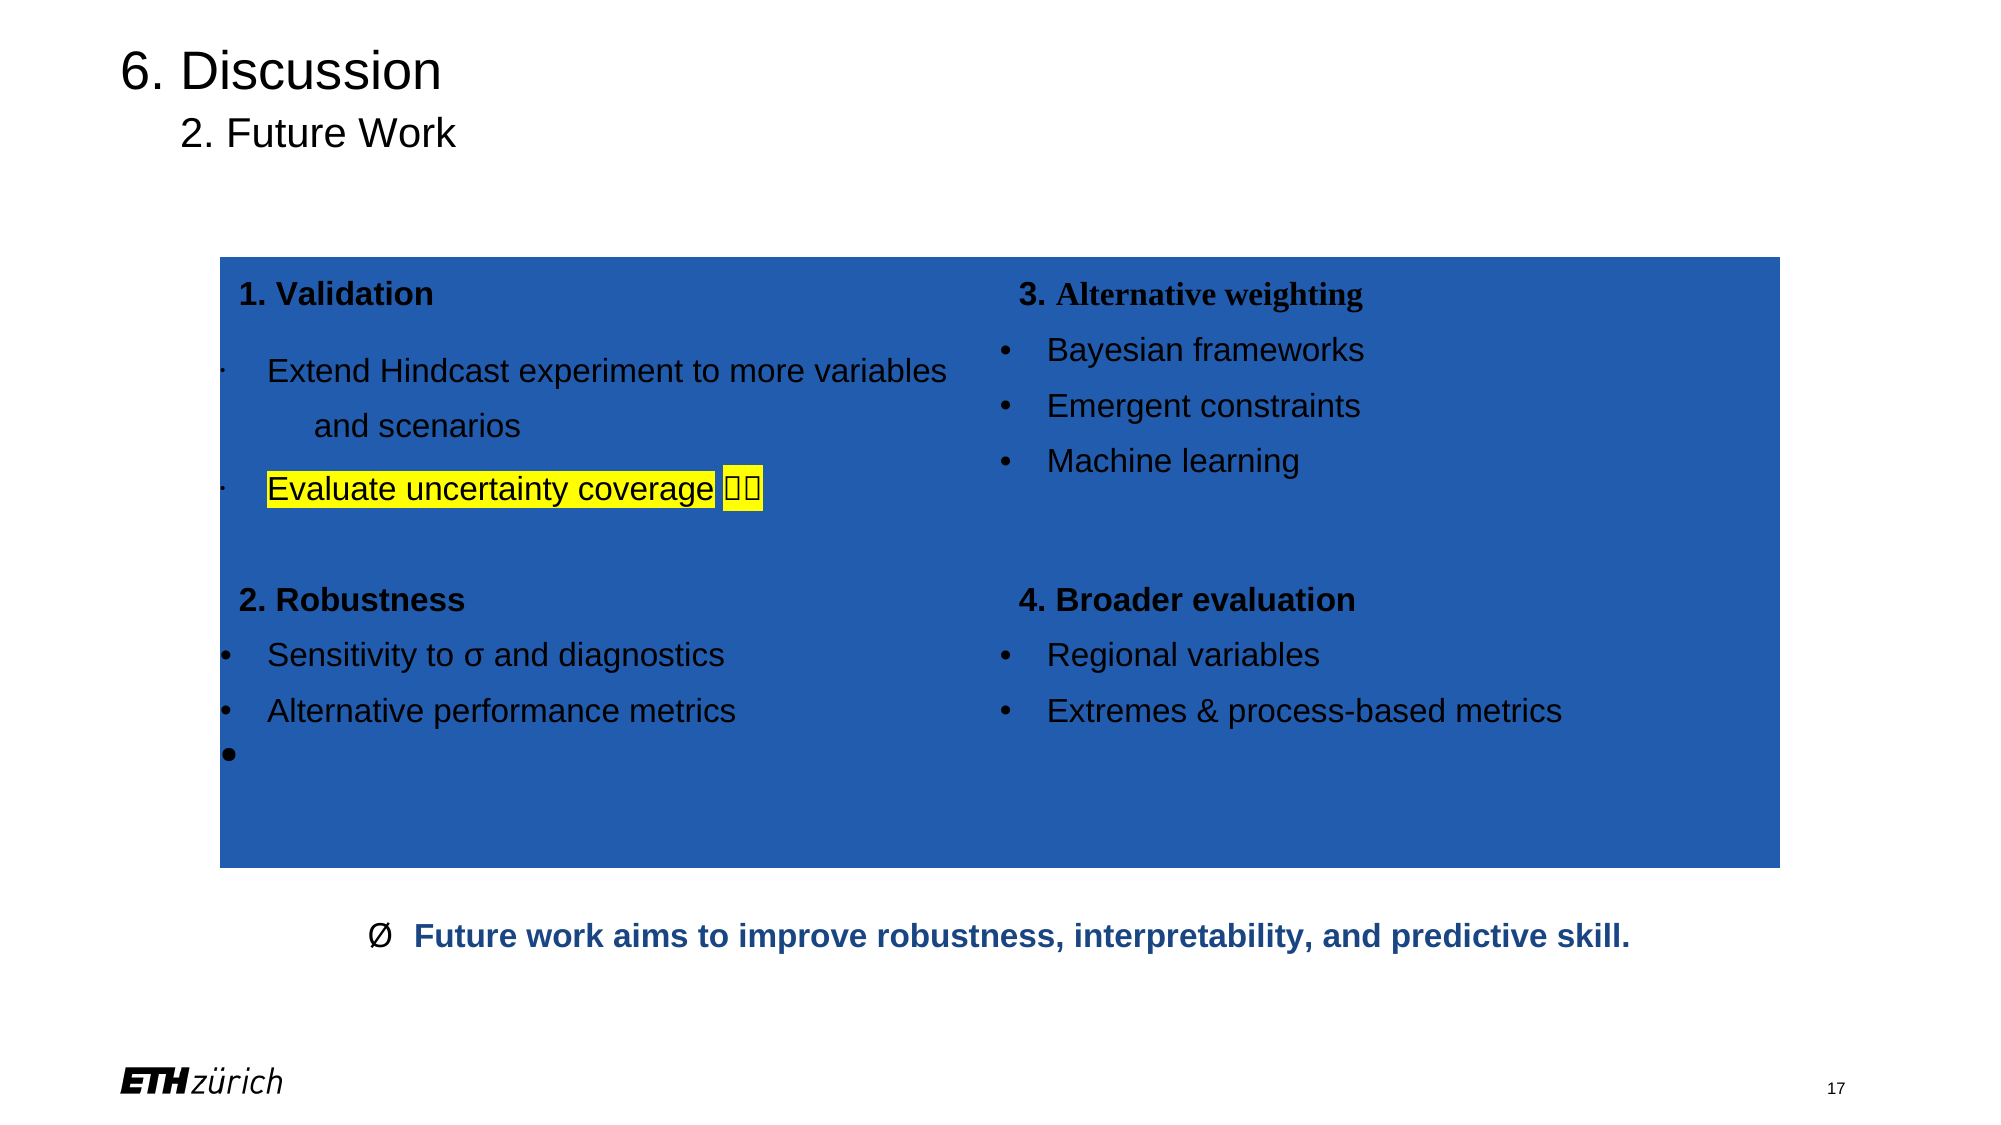

# 6. Discussion 2. Future Work
Future work
Bayesian / probabilistic weighting
Better treatment of model dependence
Use of emergent constraints
| 1. Validation Extend Hindcast experiment to more variables and scenarios Evaluate uncertainty coverage？？ | 3. Alternative weighting Bayesian frameworks Emergent constraints Machine learning |
| --- | --- |
| 2. Robustness Sensitivity to σ and diagnostics Alternative performance metrics | 4. Broader evaluation Regional variables Extremes & process-based metrics |
Future work aims to improve robustness, interpretability, and predictive skill.